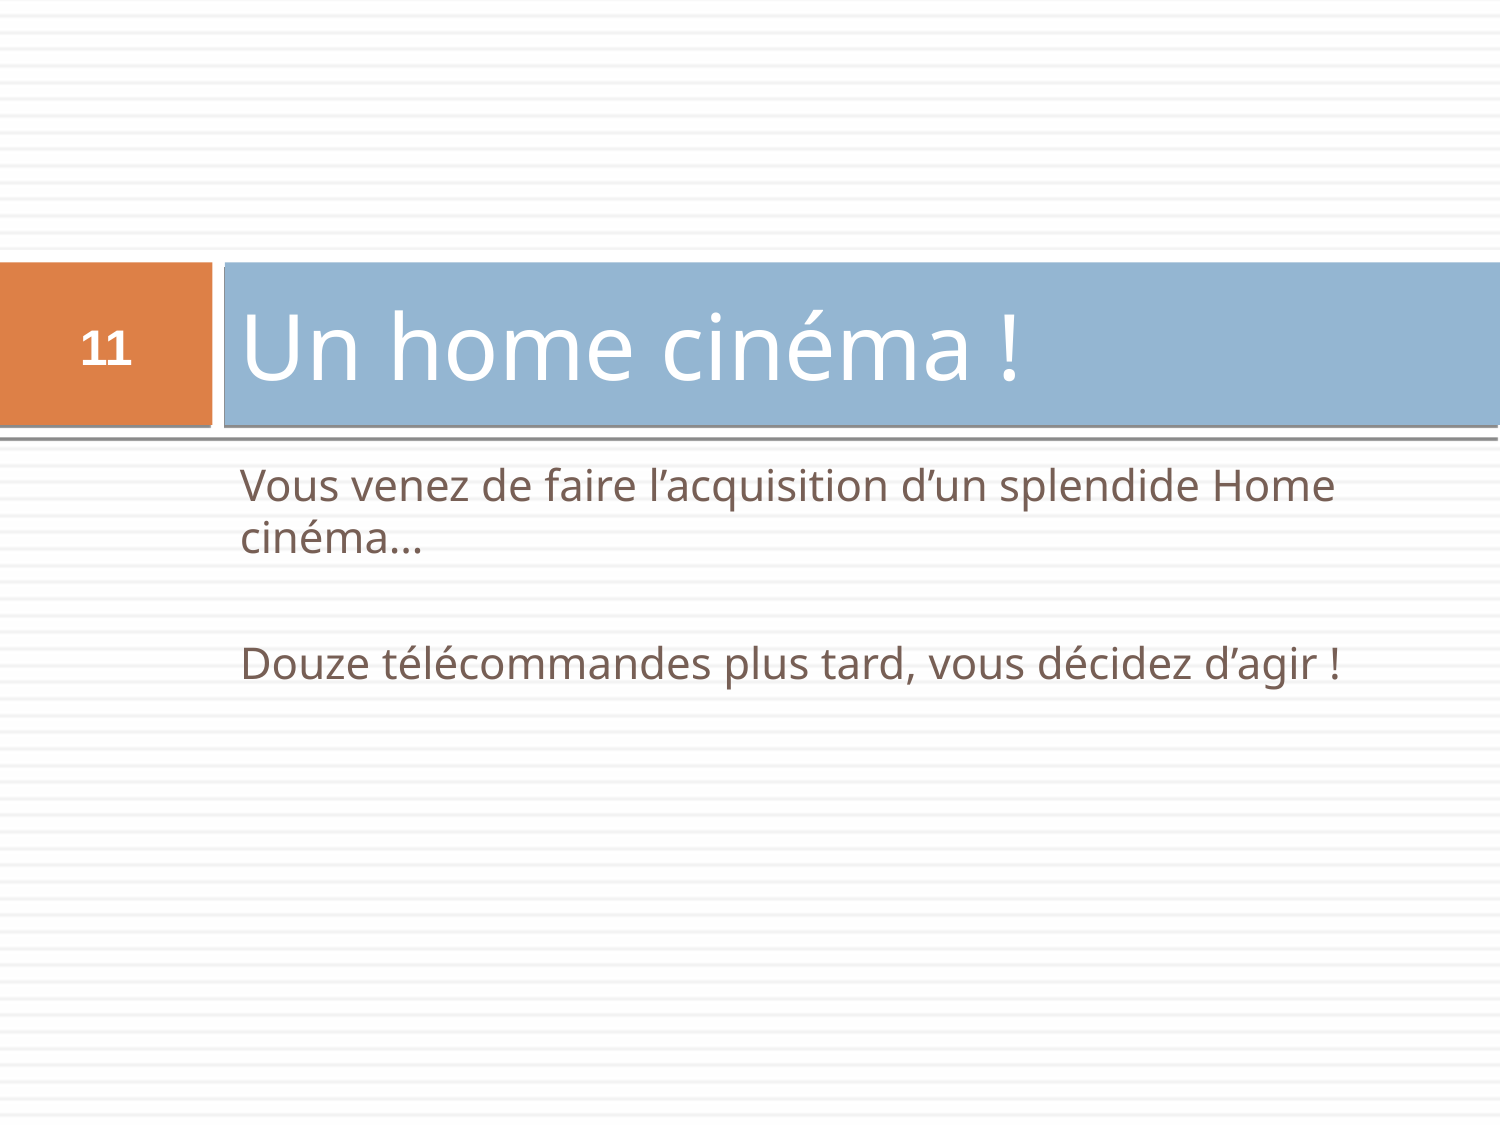

Un home cinéma !
# Vous venez de faire l’acquisition d’un splendide Home cinéma…
Douze télécommandes plus tard, vous décidez d’agir !